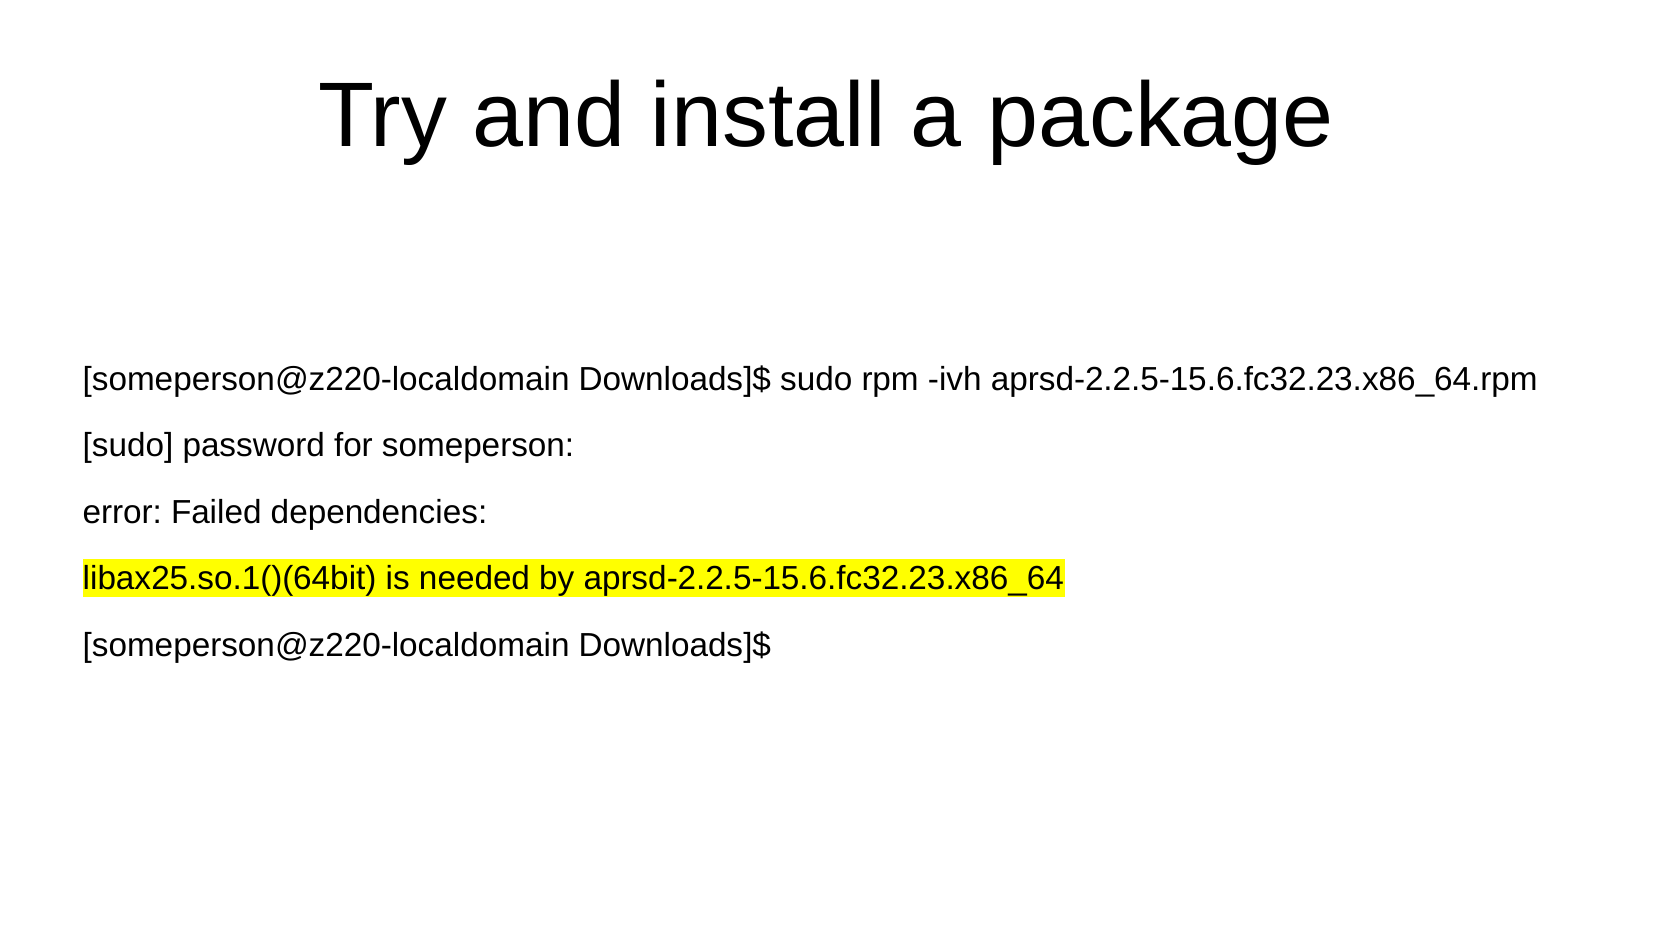

# Try and install a package
[someperson@z220-localdomain Downloads]$ sudo rpm -ivh aprsd-2.2.5-15.6.fc32.23.x86_64.rpm
[sudo] password for someperson:
error: Failed dependencies:
libax25.so.1()(64bit) is needed by aprsd-2.2.5-15.6.fc32.23.x86_64
[someperson@z220-localdomain Downloads]$